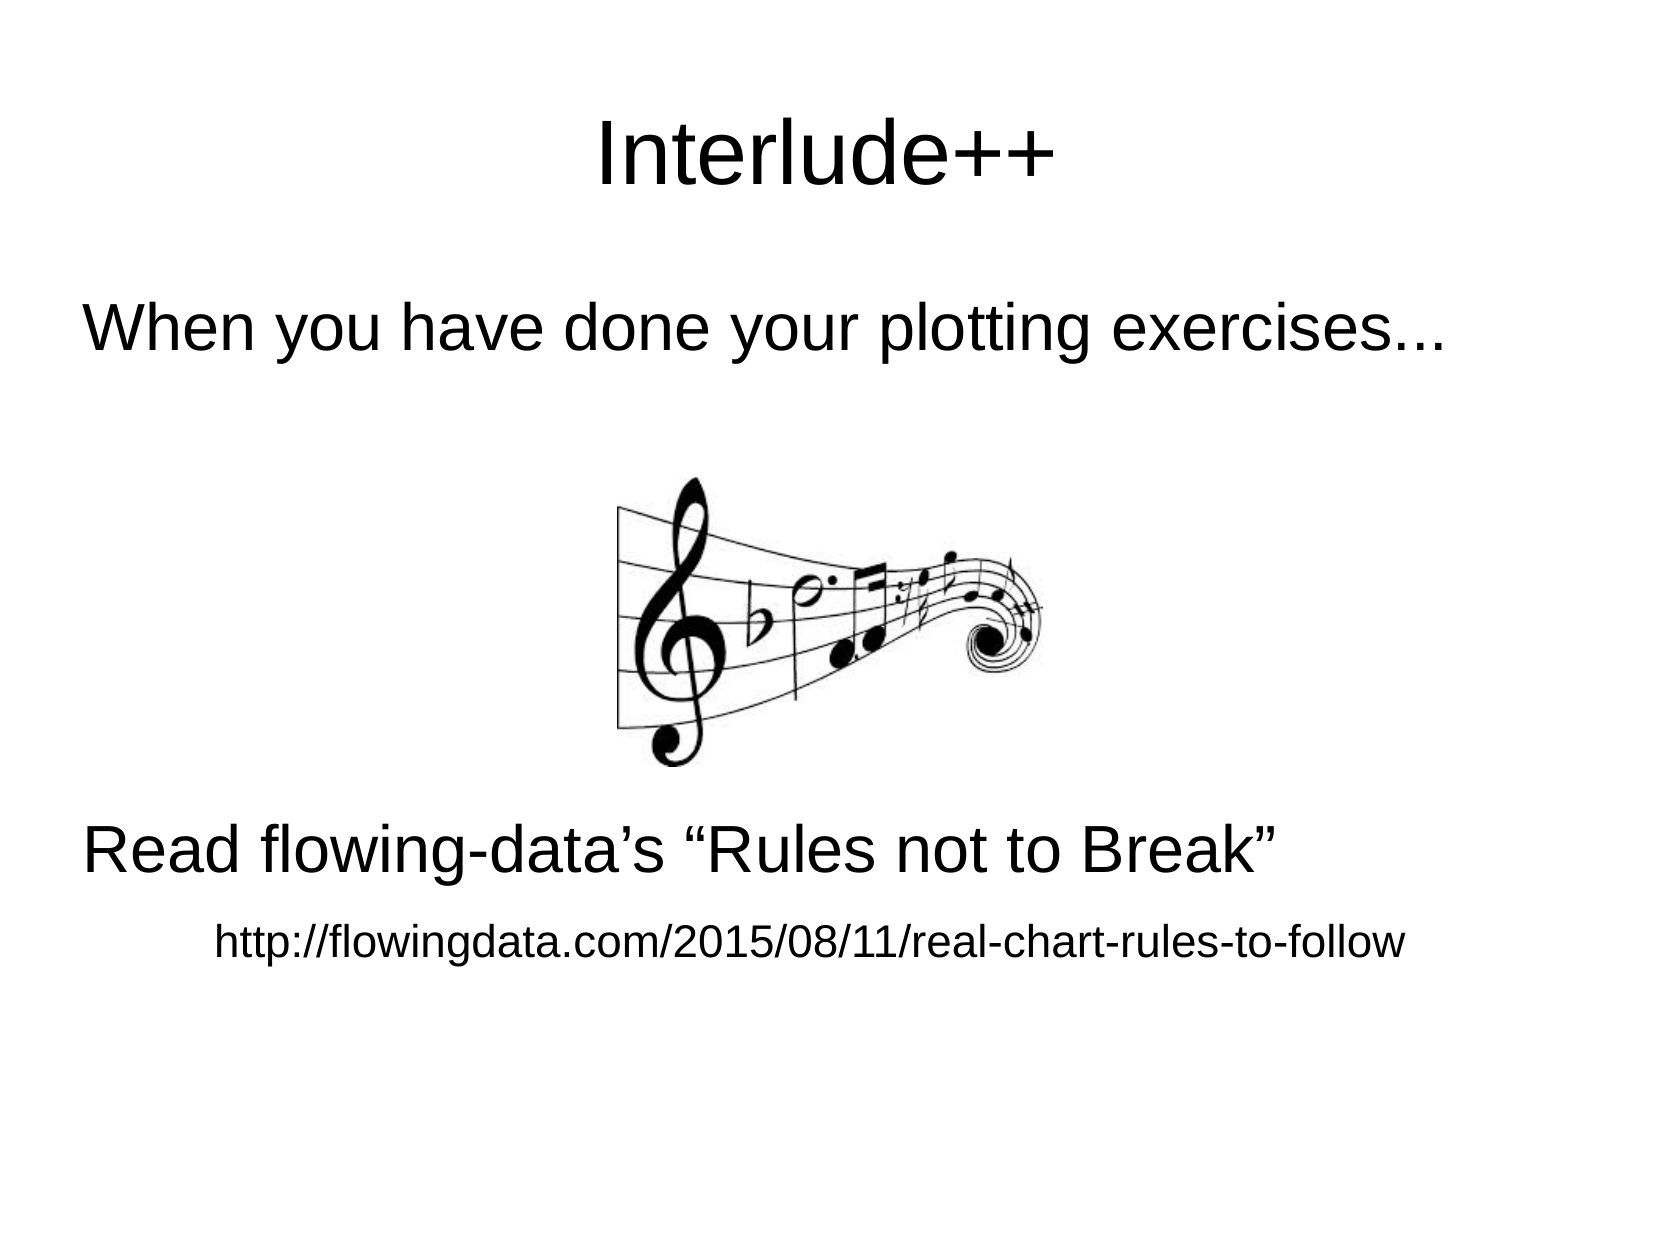

# Interlude++
When you have done your plotting exercises...
Read flowing-data’s “Rules not to Break”
http://flowingdata.com/2015/08/11/real-chart-rules-to-follow